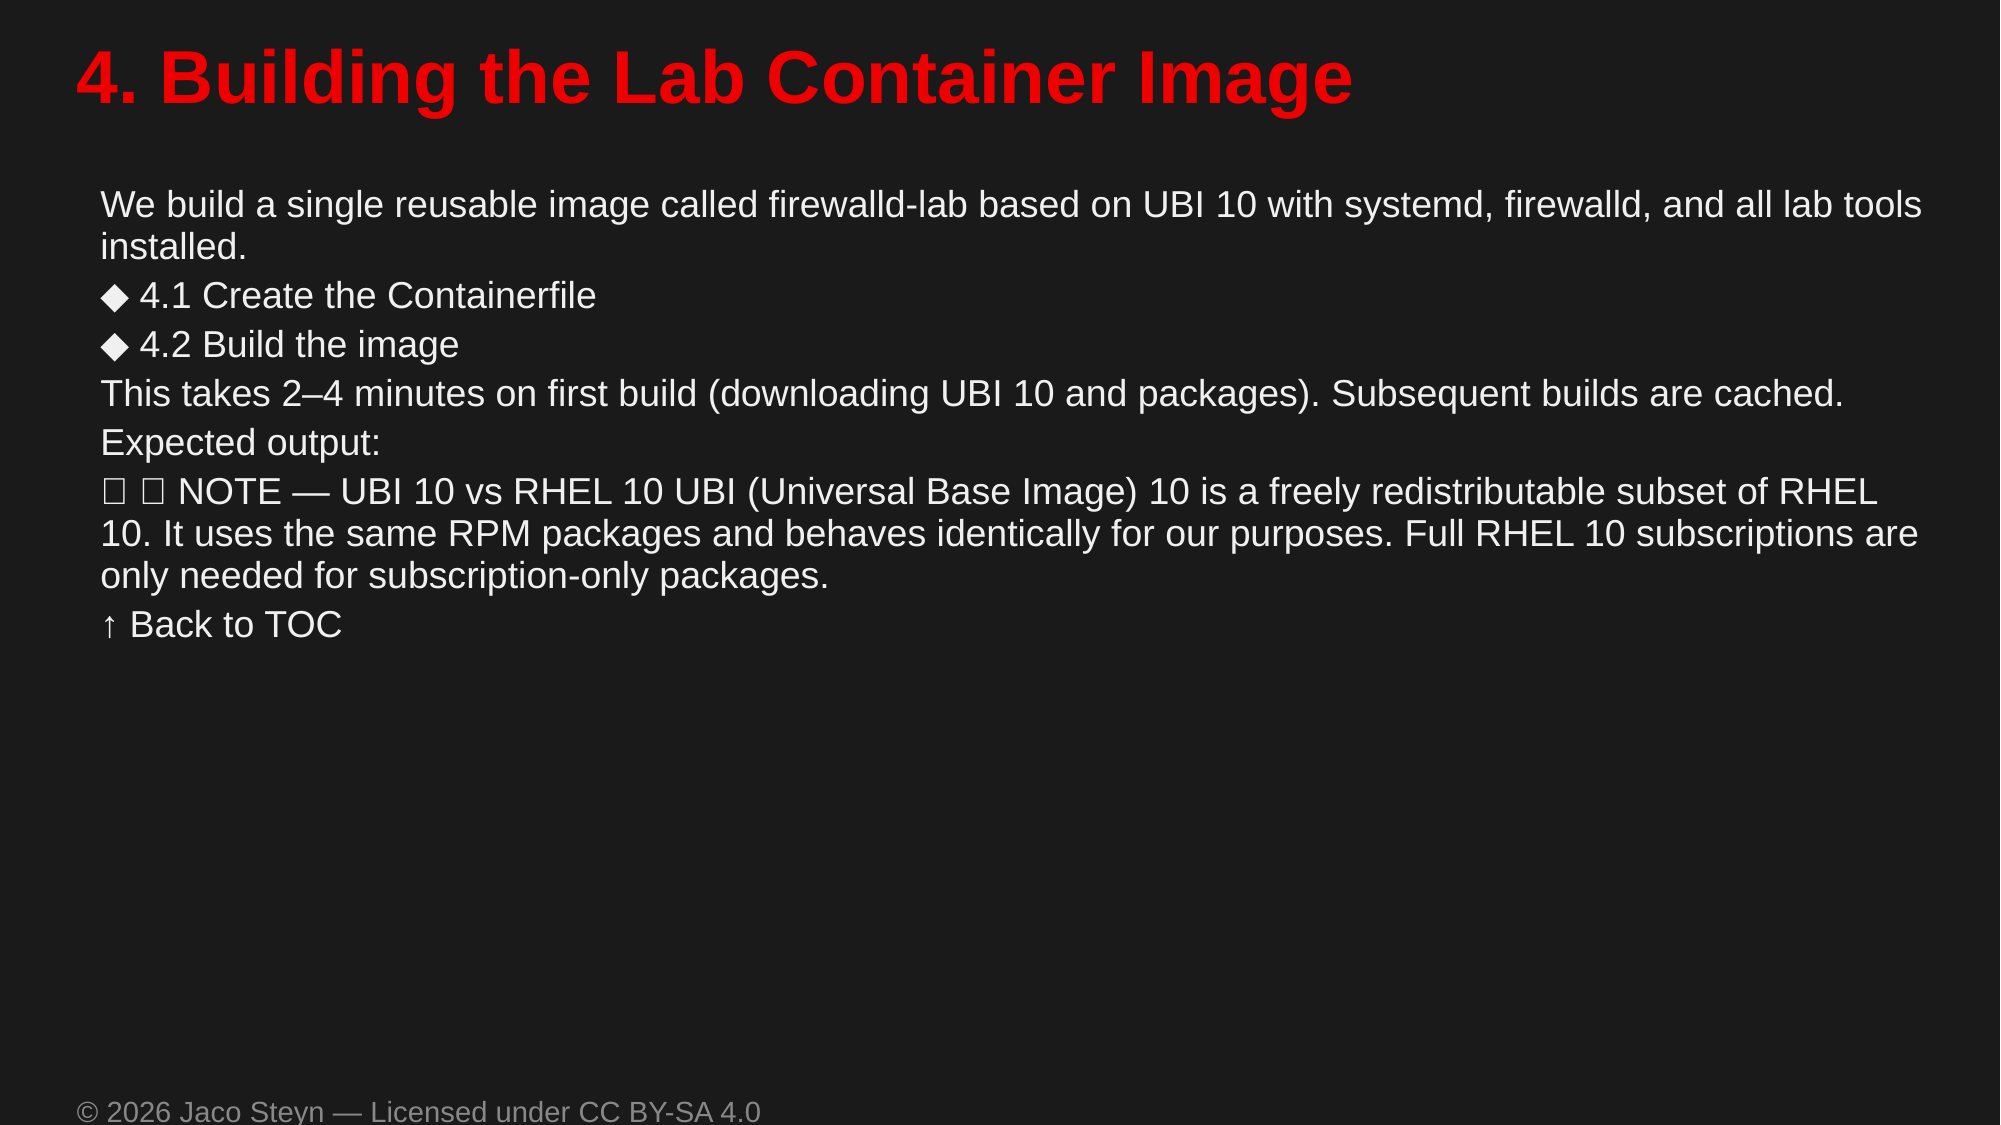

4. Building the Lab Container Image
We build a single reusable image called firewalld-lab based on UBI 10 with systemd, firewalld, and all lab tools installed.
◆ 4.1 Create the Containerfile
◆ 4.2 Build the image
This takes 2–4 minutes on first build (downloading UBI 10 and packages). Subsequent builds are cached.
Expected output:
💡 📝 NOTE — UBI 10 vs RHEL 10 UBI (Universal Base Image) 10 is a freely redistributable subset of RHEL 10. It uses the same RPM packages and behaves identically for our purposes. Full RHEL 10 subscriptions are only needed for subscription-only packages.
↑ Back to TOC
© 2026 Jaco Steyn — Licensed under CC BY-SA 4.0